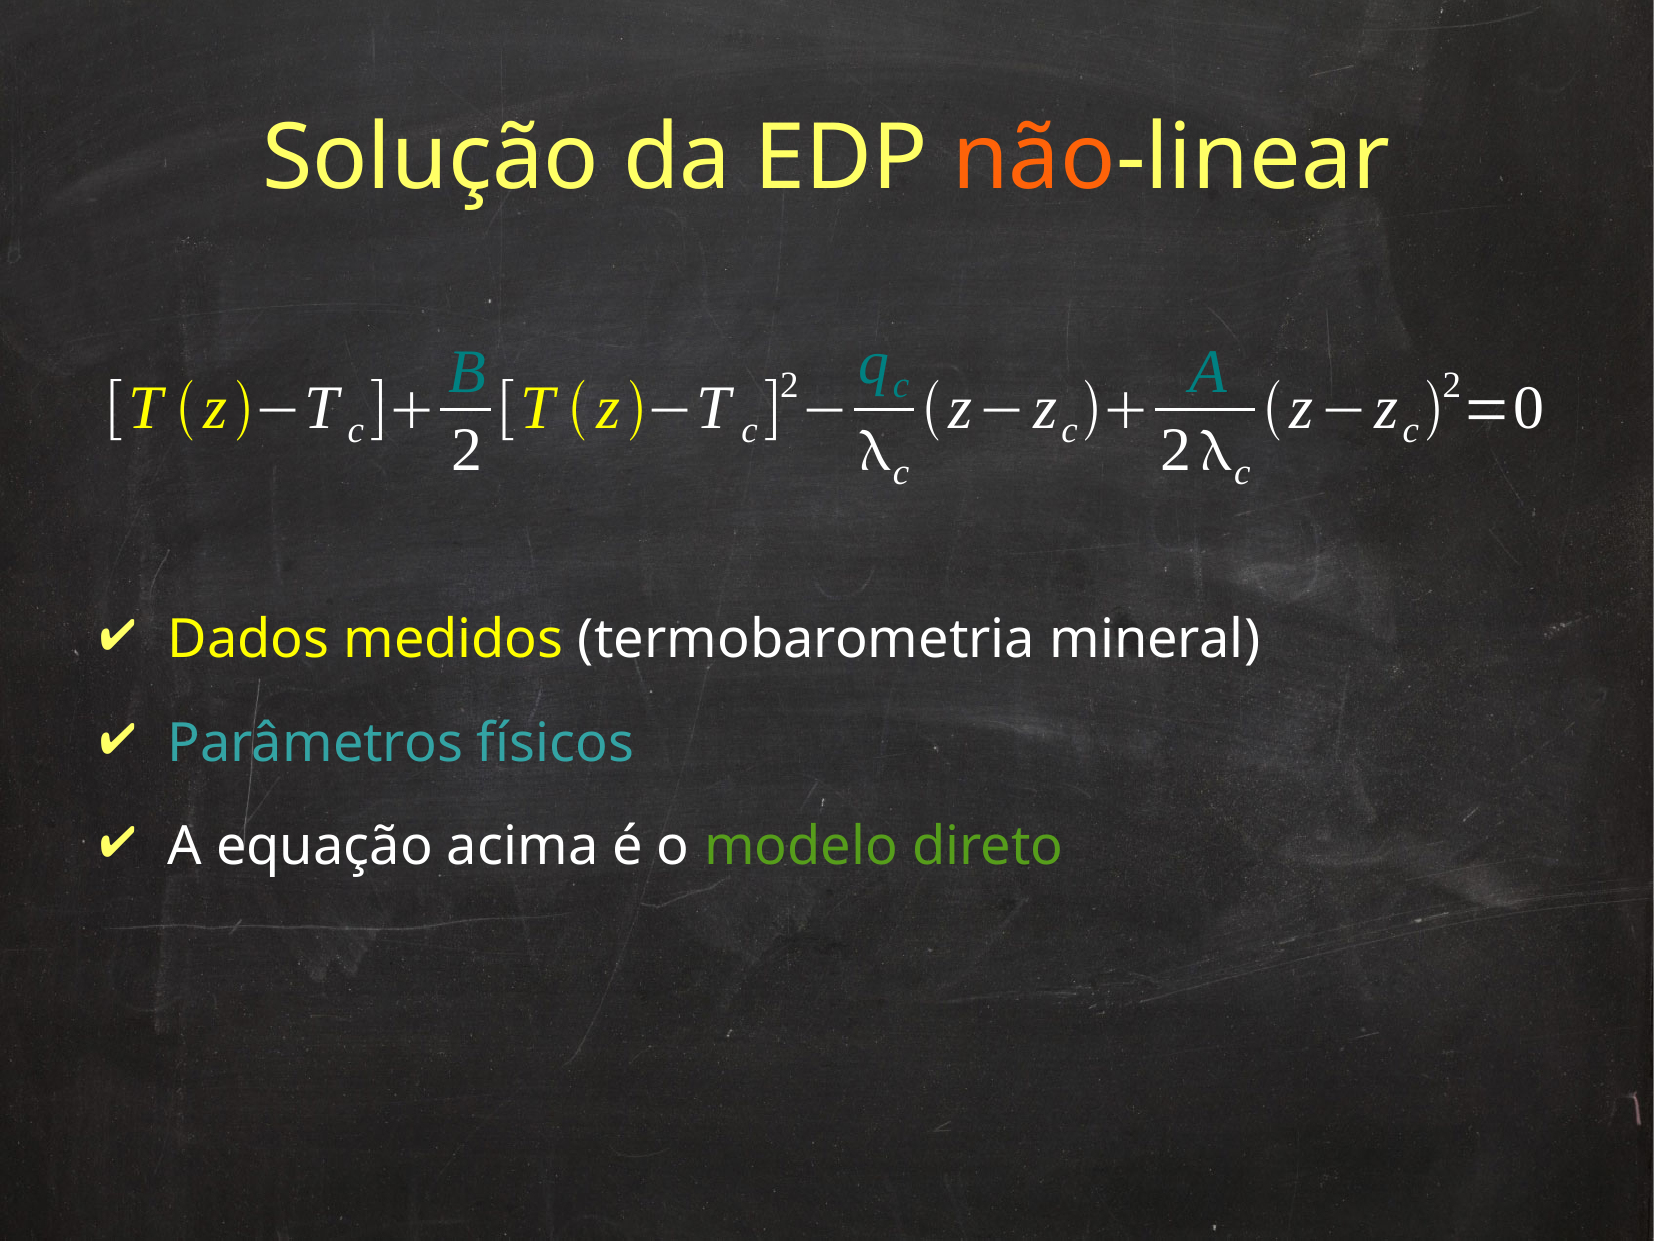

# Solução da EDP não-linear
 Dados medidos (termobarometria mineral)
 Parâmetros físicos
 A equação acima é o modelo direto